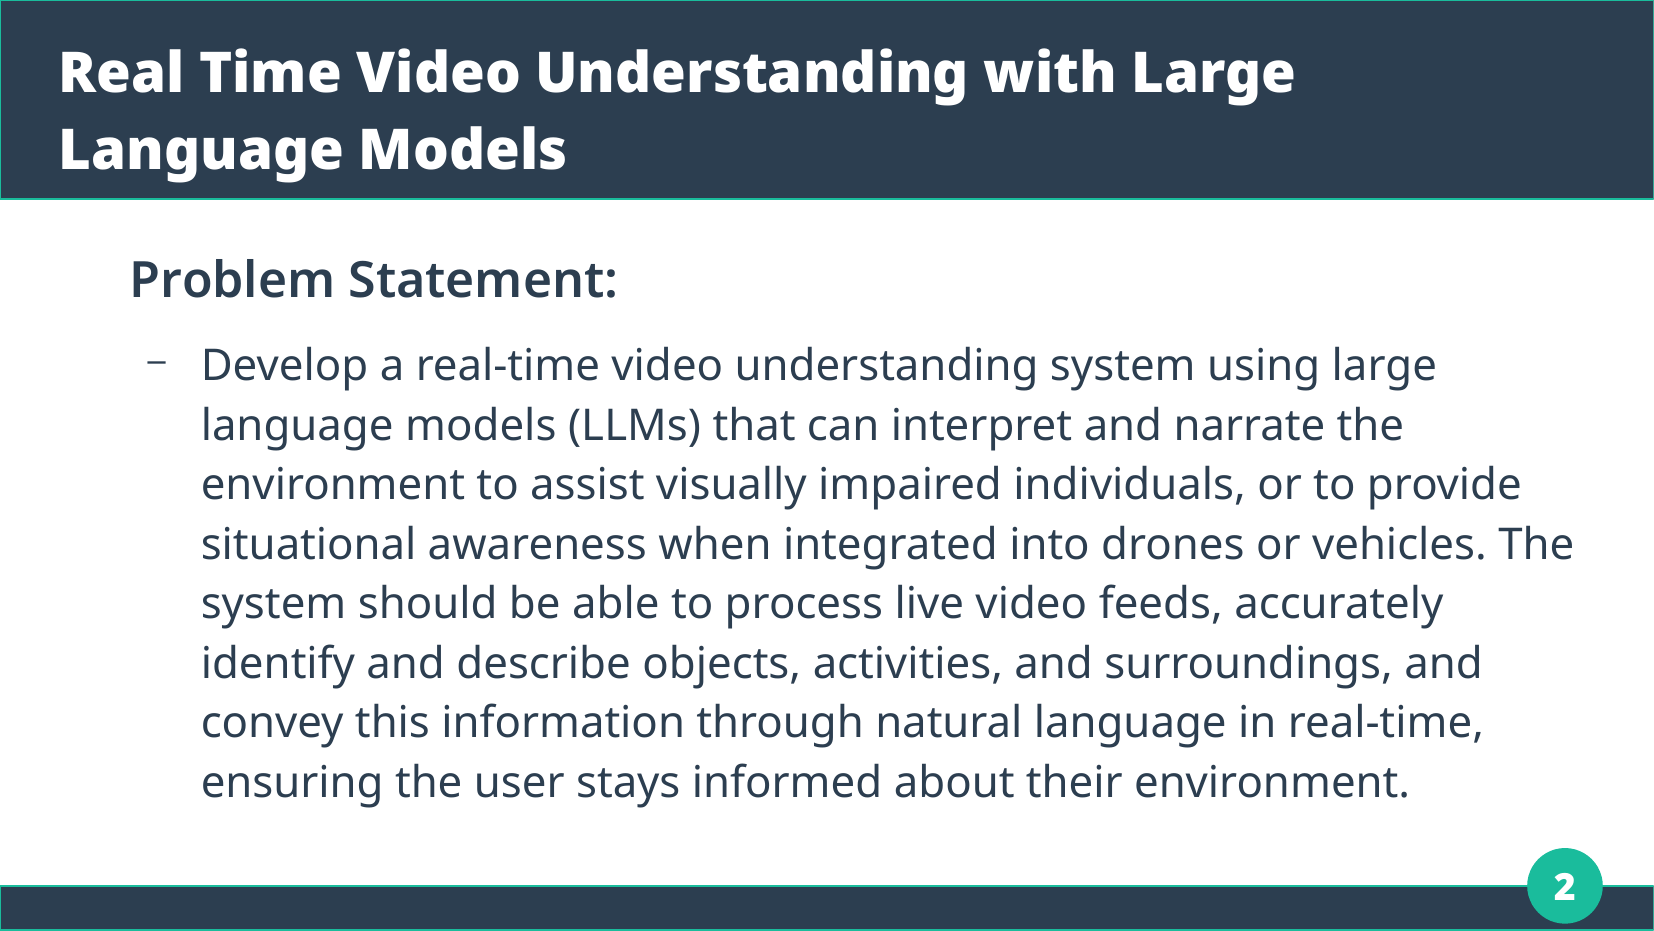

# Real Time Video Understanding with Large Language Models
Problem Statement:
Develop a real-time video understanding system using large language models (LLMs) that can interpret and narrate the environment to assist visually impaired individuals, or to provide situational awareness when integrated into drones or vehicles. The system should be able to process live video feeds, accurately identify and describe objects, activities, and surroundings, and convey this information through natural language in real-time, ensuring the user stays informed about their environment.
2